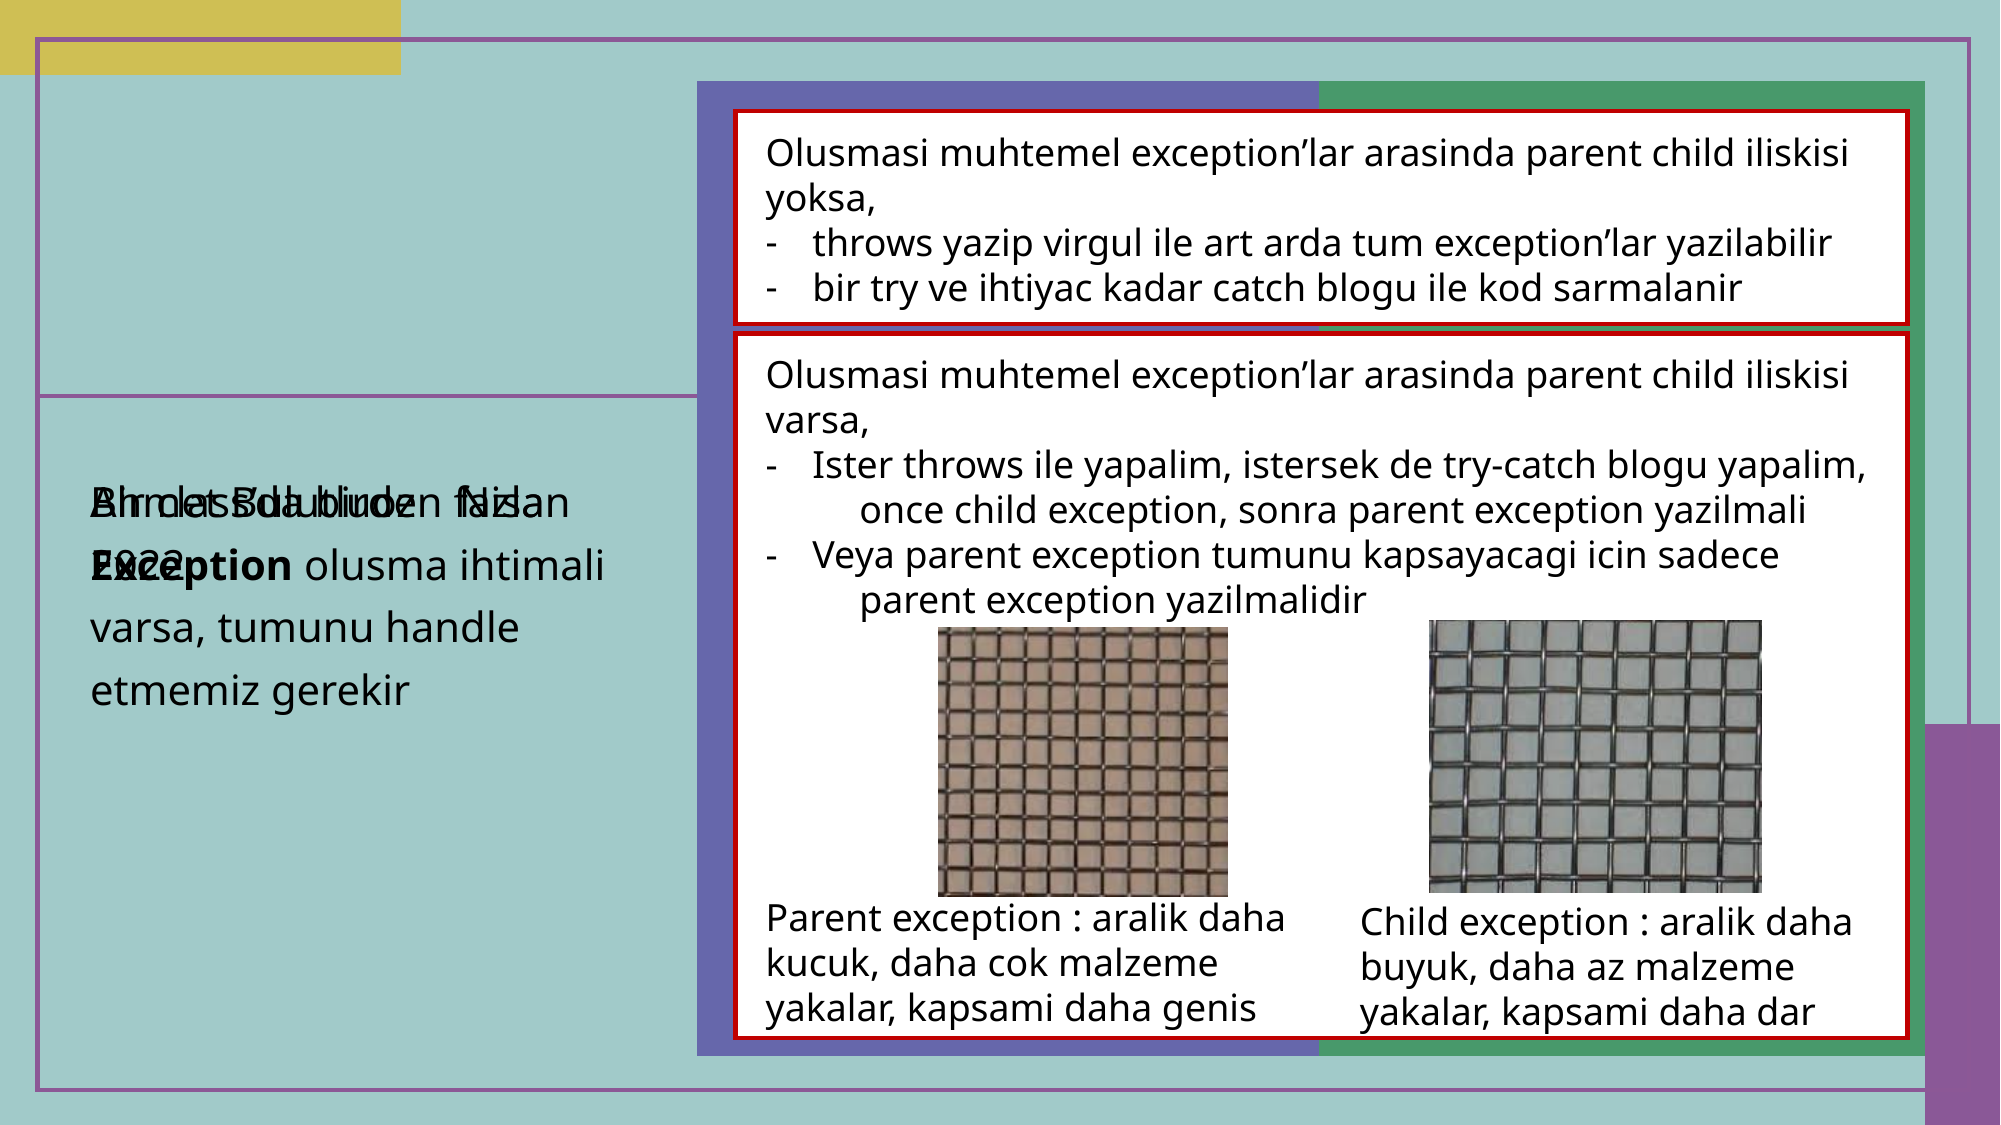

Olusmasi muhtemel exception’lar arasinda parent child iliskisi yoksa,
throws yazip virgul ile art arda tum exception’lar yazilabilir
bir try ve ihtiyac kadar catch blogu ile kod sarmalanir
# Birden fazla Exceptions olusmasi
Olusmasi muhtemel exception’lar arasinda parent child iliskisi varsa,
Ister throws ile yapalim, istersek de try-catch blogu yapalim, once child exception, sonra parent exception yazilmali
Veya parent exception tumunu kapsayacagi icin sadece parent exception yazilmalidir
Bir class’da birden fazla Exception olusma ihtimali varsa, tumunu handle etmemiz gerekir
Ahmet Bulutluoz Nisan 2022
Parent exception : aralik daha kucuk, daha cok malzeme yakalar, kapsami daha genis
Child exception : aralik daha buyuk, daha az malzeme yakalar, kapsami daha dar